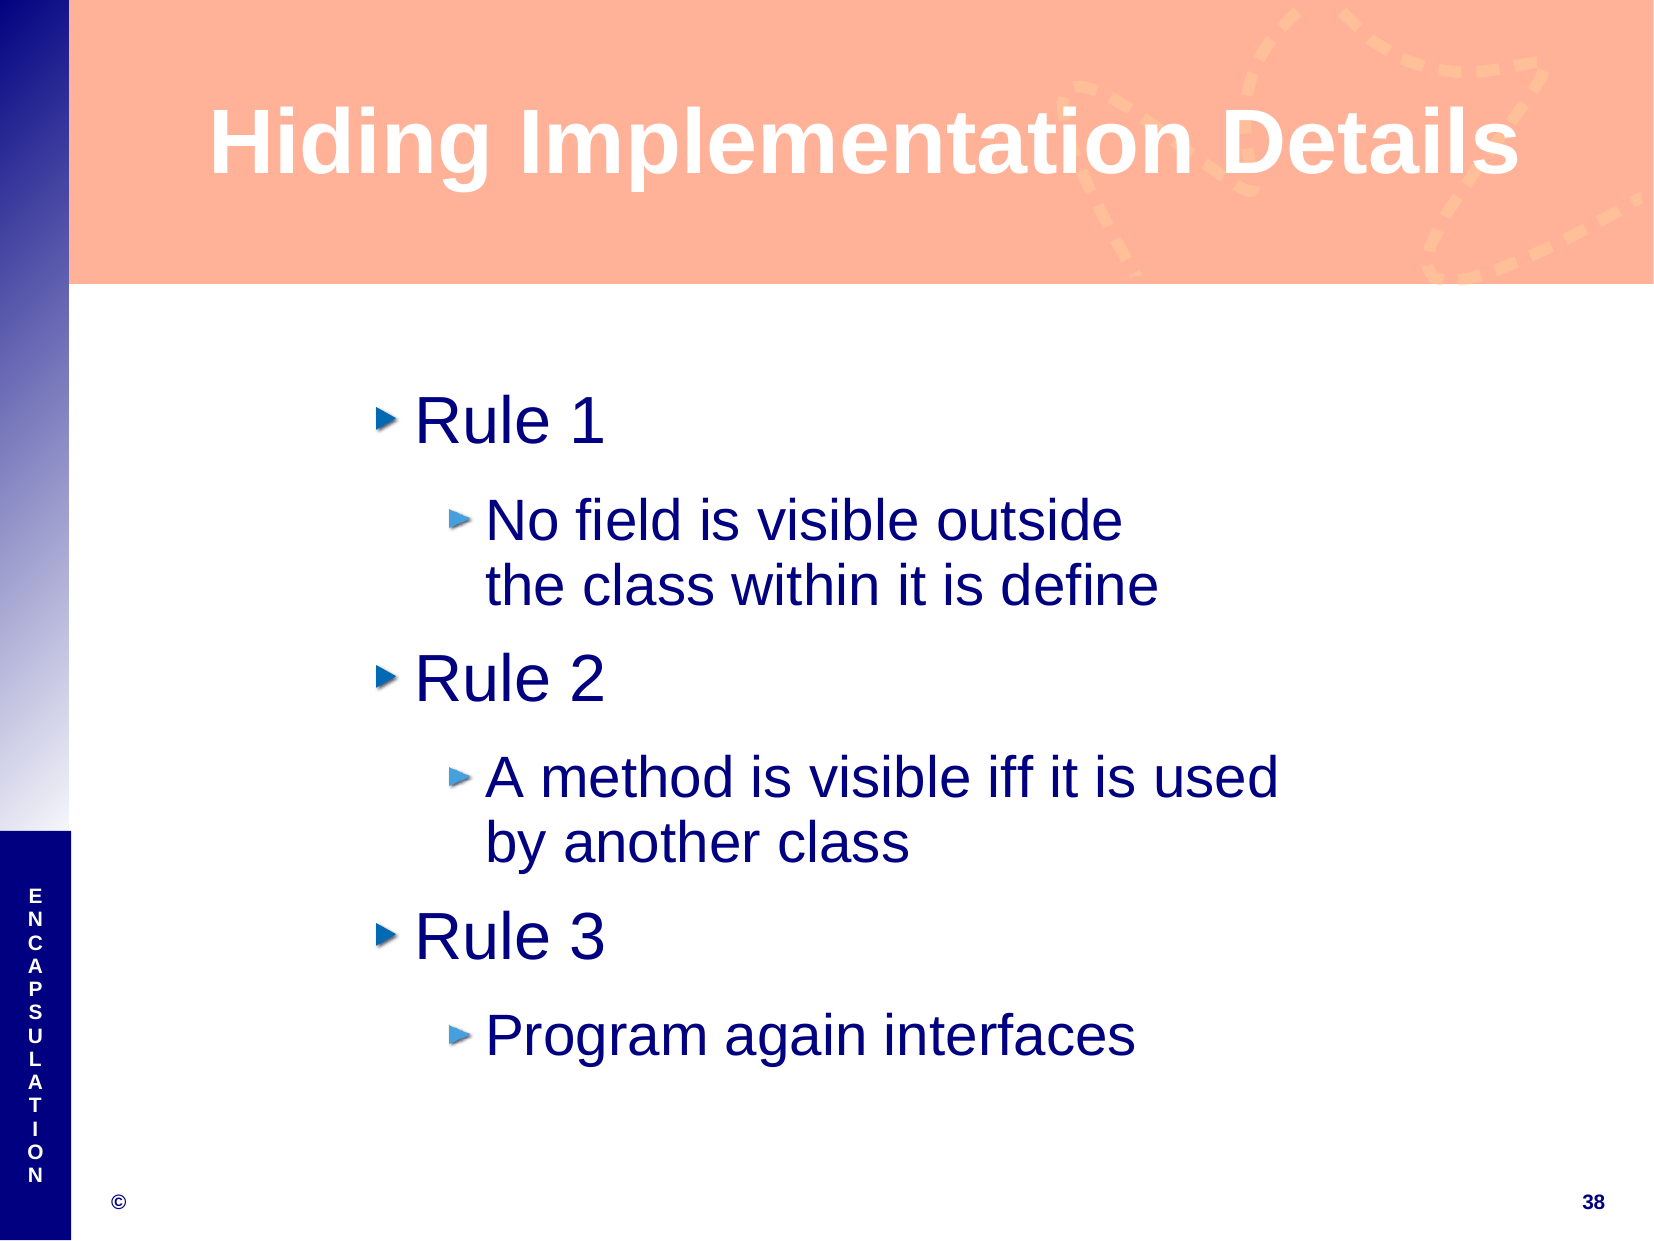

# Hiding Implementation Details
Rule 1
No field is visible outside
the class within it is define
Rule 2
A method is visible iff it is used by another class
Rule 3
Program again interfaces
E
N
C
A
P
S
U
L
A
T
I
O
N